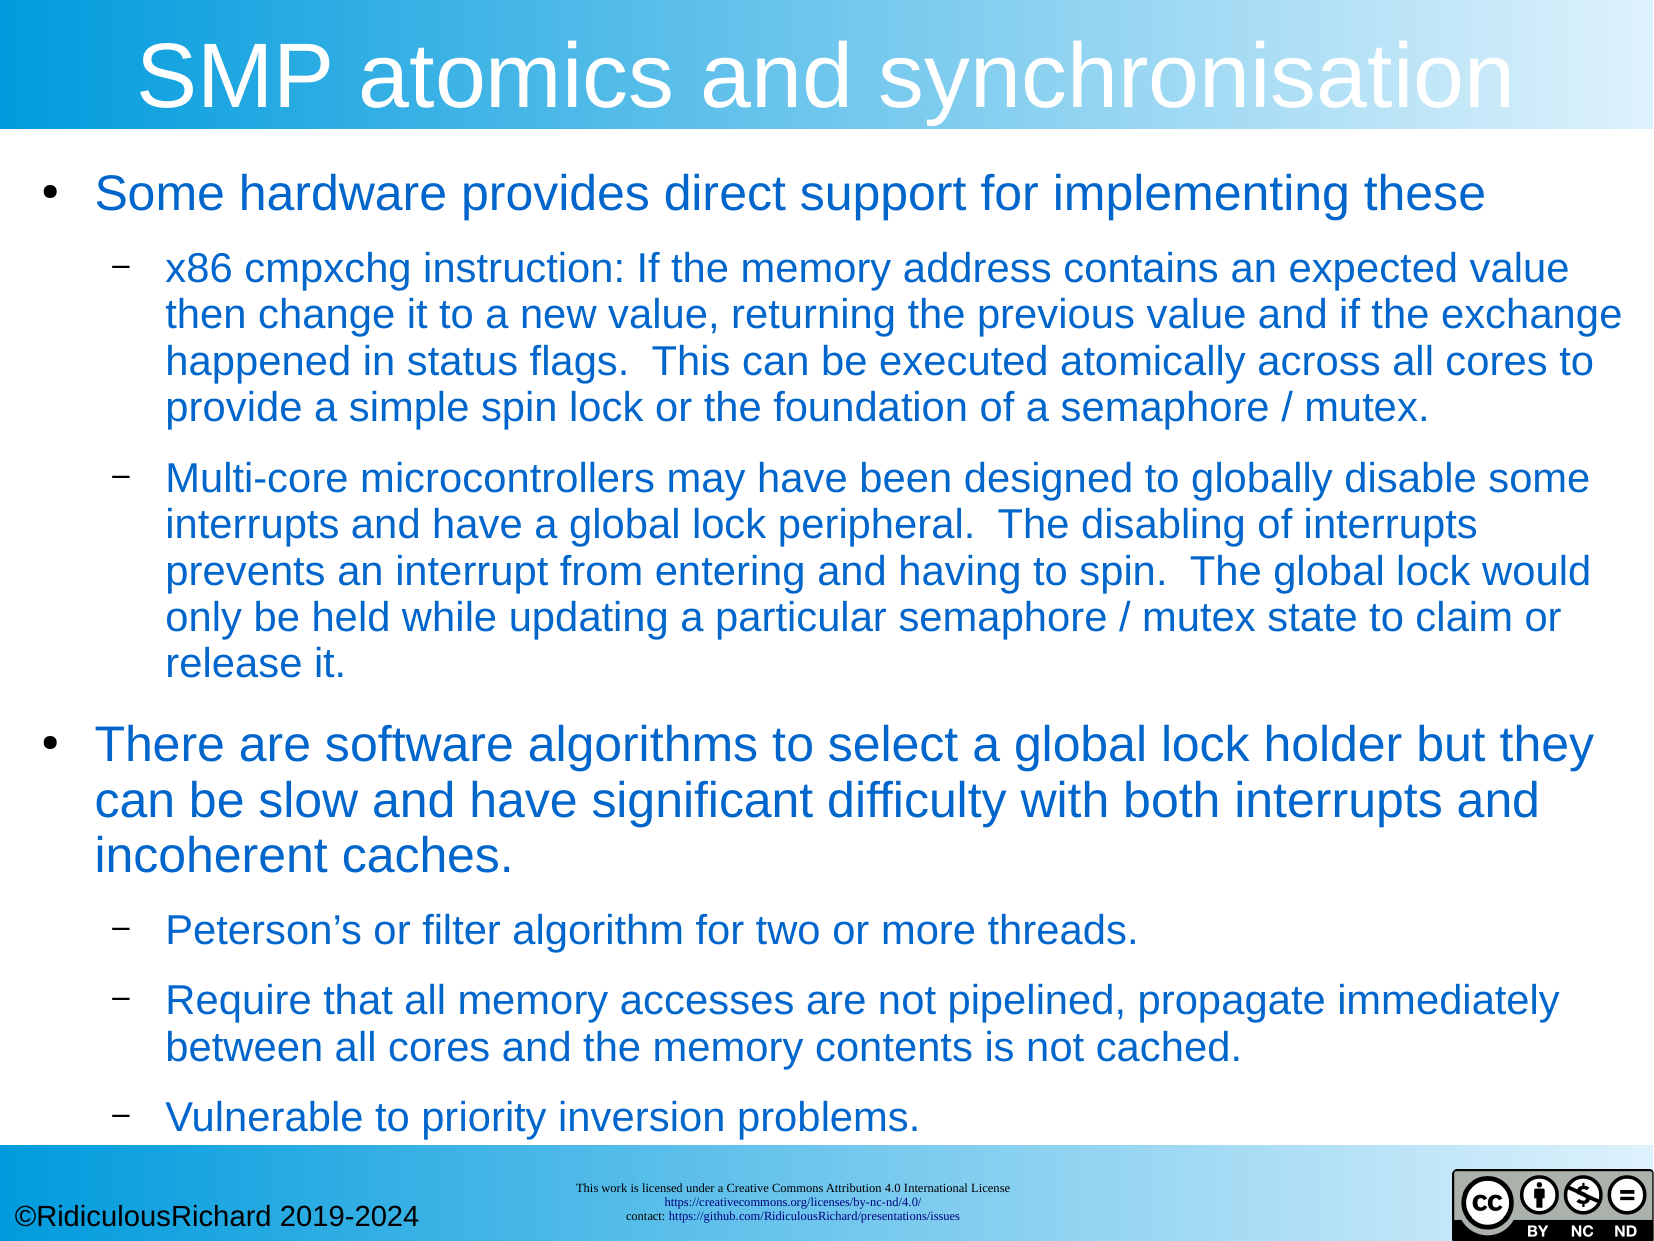

# SMP atomics and synchronisation
Some hardware provides direct support for implementing these
x86 cmpxchg instruction: If the memory address contains an expected value then change it to a new value, returning the previous value and if the exchange happened in status flags. This can be executed atomically across all cores to provide a simple spin lock or the foundation of a semaphore / mutex.
Multi-core microcontrollers may have been designed to globally disable some interrupts and have a global lock peripheral. The disabling of interrupts prevents an interrupt from entering and having to spin. The global lock would only be held while updating a particular semaphore / mutex state to claim or release it.
There are software algorithms to select a global lock holder but they can be slow and have significant difficulty with both interrupts and incoherent caches.
Peterson’s or filter algorithm for two or more threads.
Require that all memory accesses are not pipelined, propagate immediately between all cores and the memory contents is not cached.
Vulnerable to priority inversion problems.